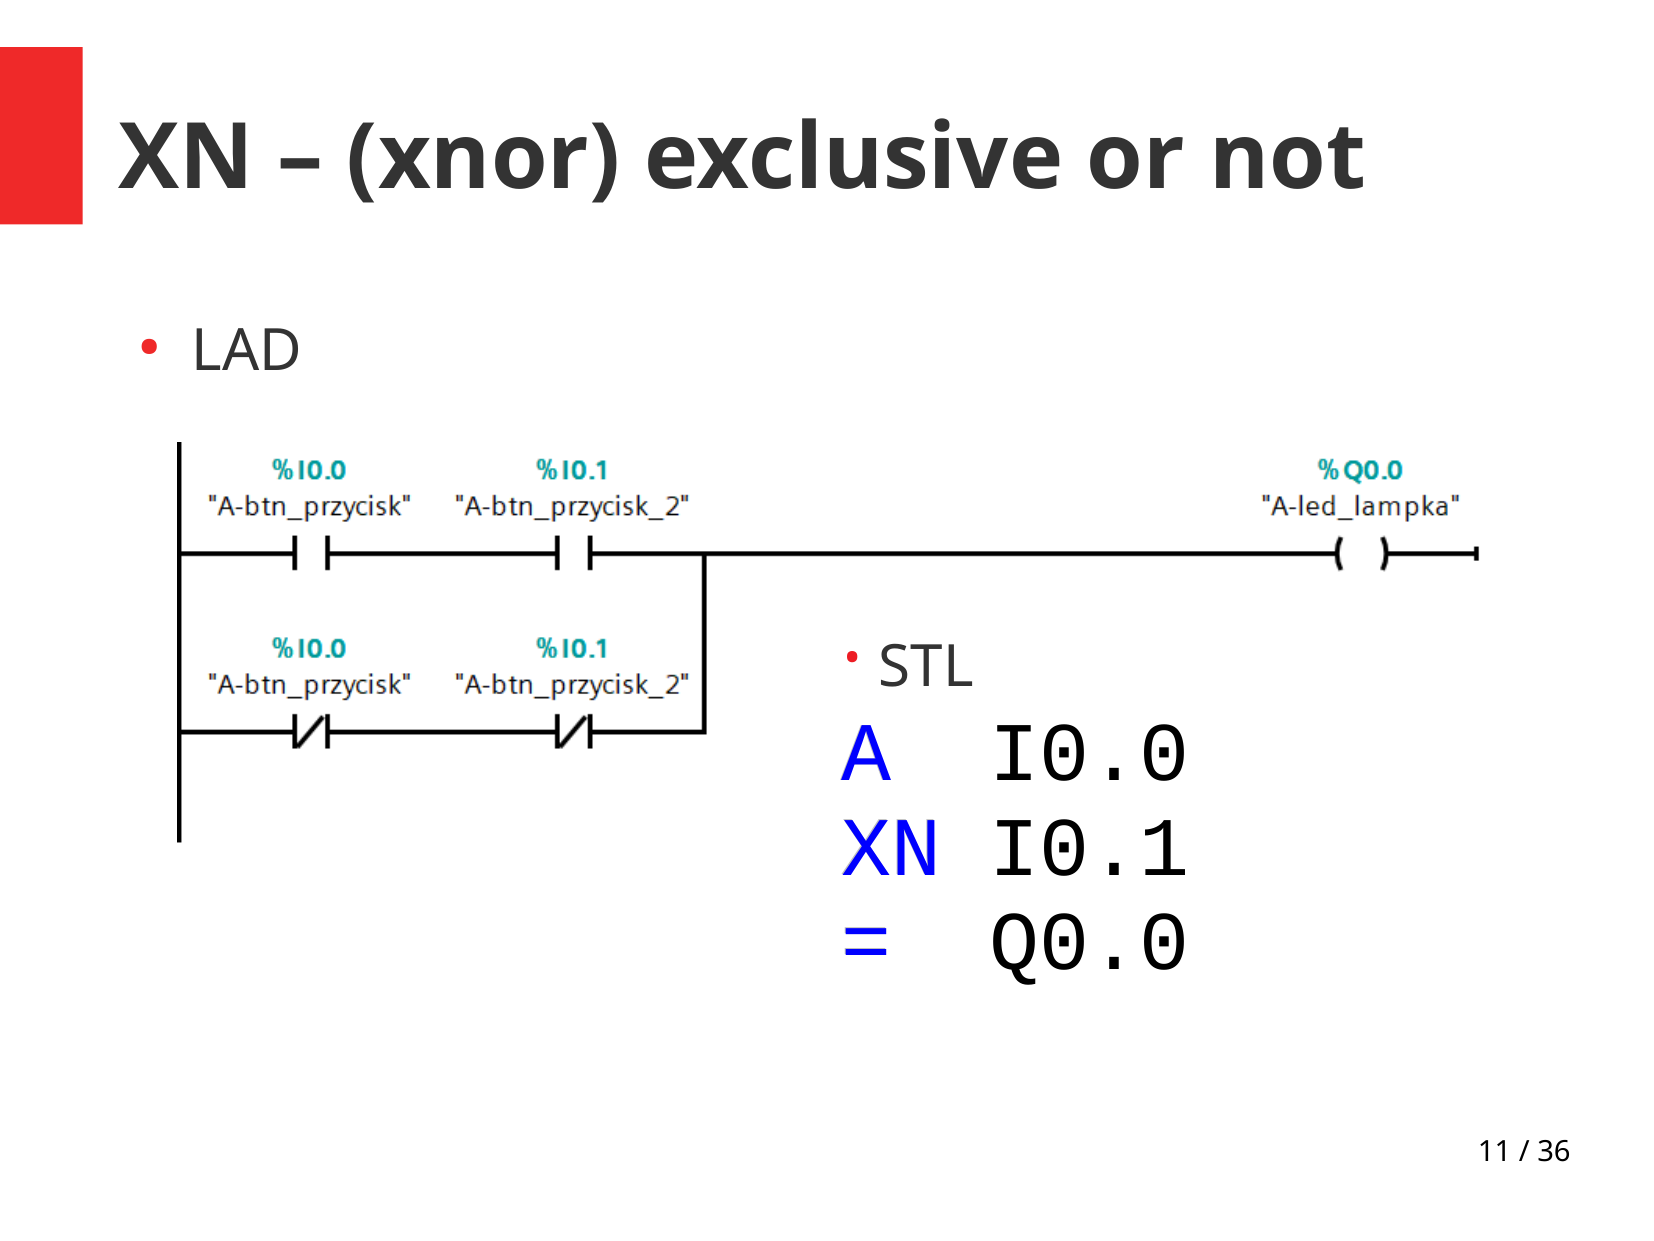

# XN – (xnor) exclusive or not
LAD
· STL
A		I0.0
XN	I0.1
=		Q0.0
11